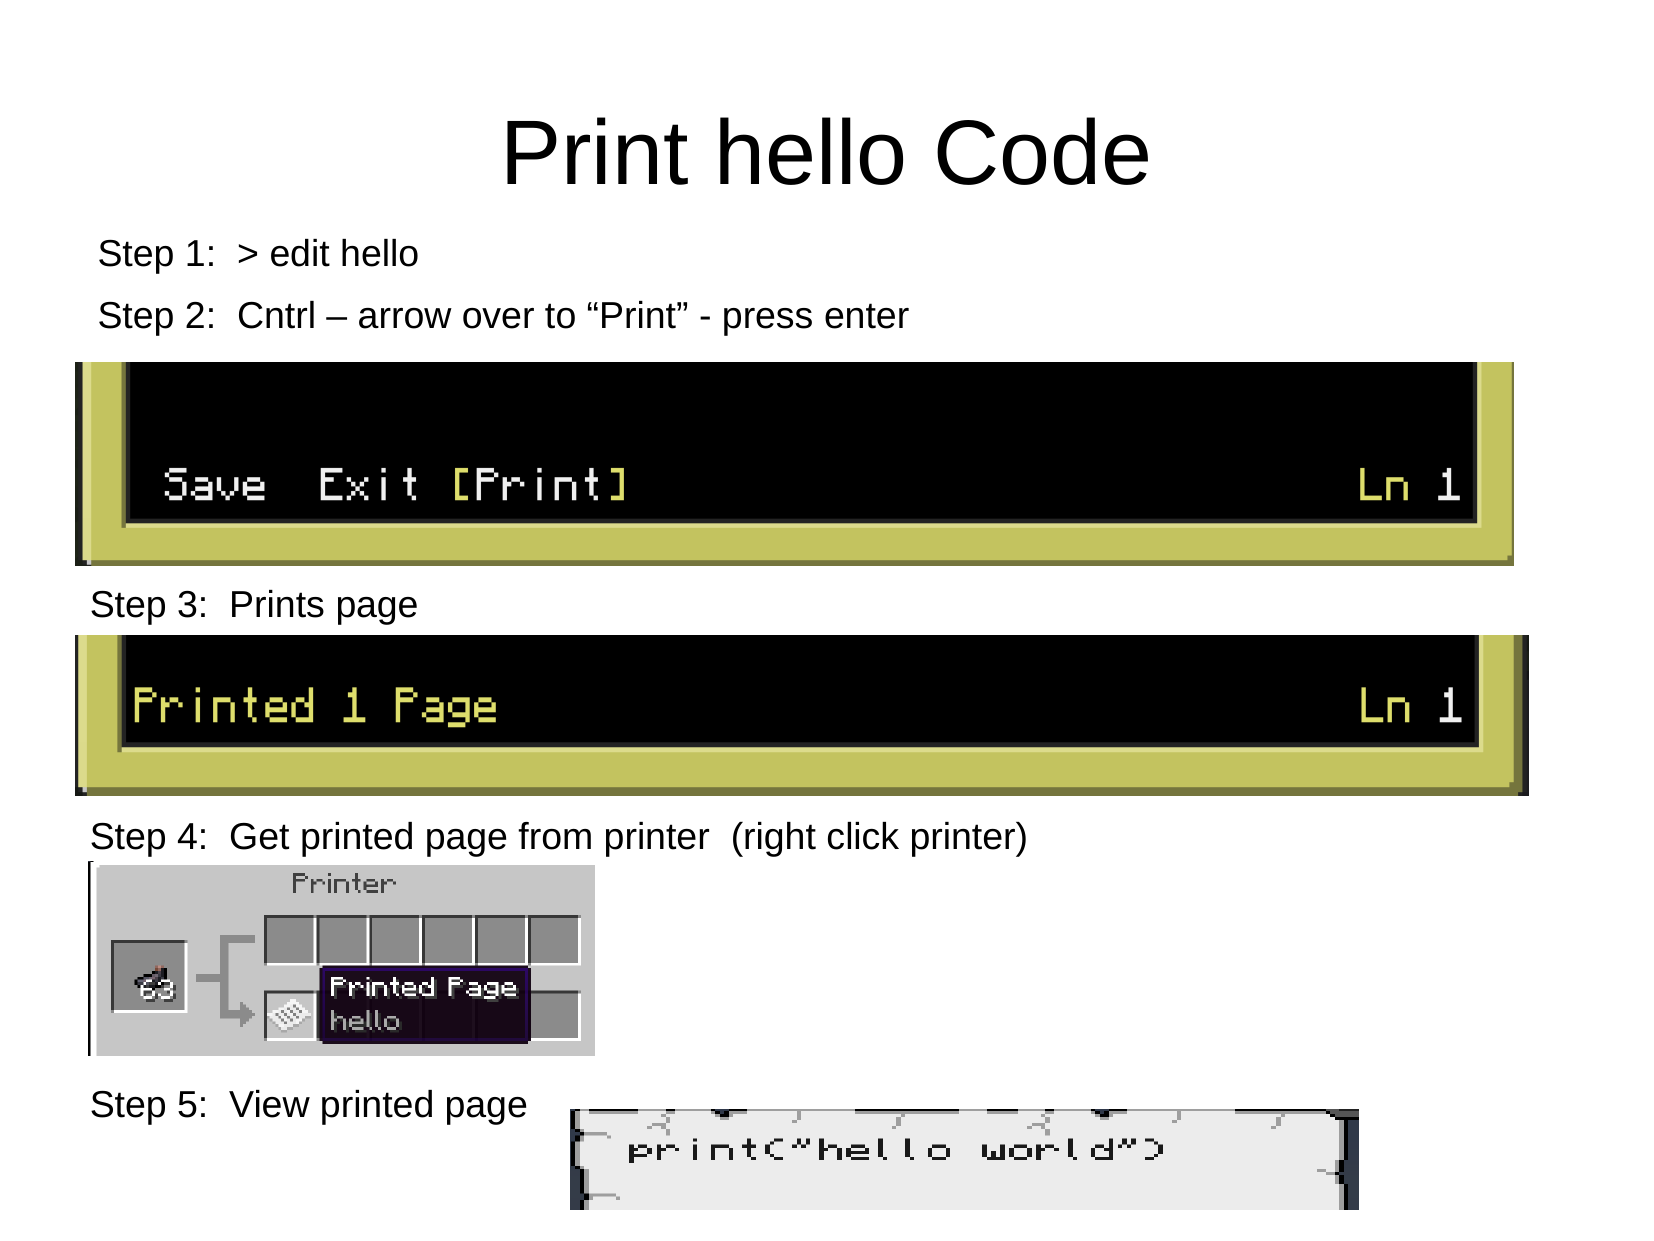

# Print hello Code
Step 1: > edit hello
Step 2: Cntrl – arrow over to “Print” - press enter
Step 3: Prints page
Step 4: Get printed page from printer (right click printer)
Step 5: View printed page